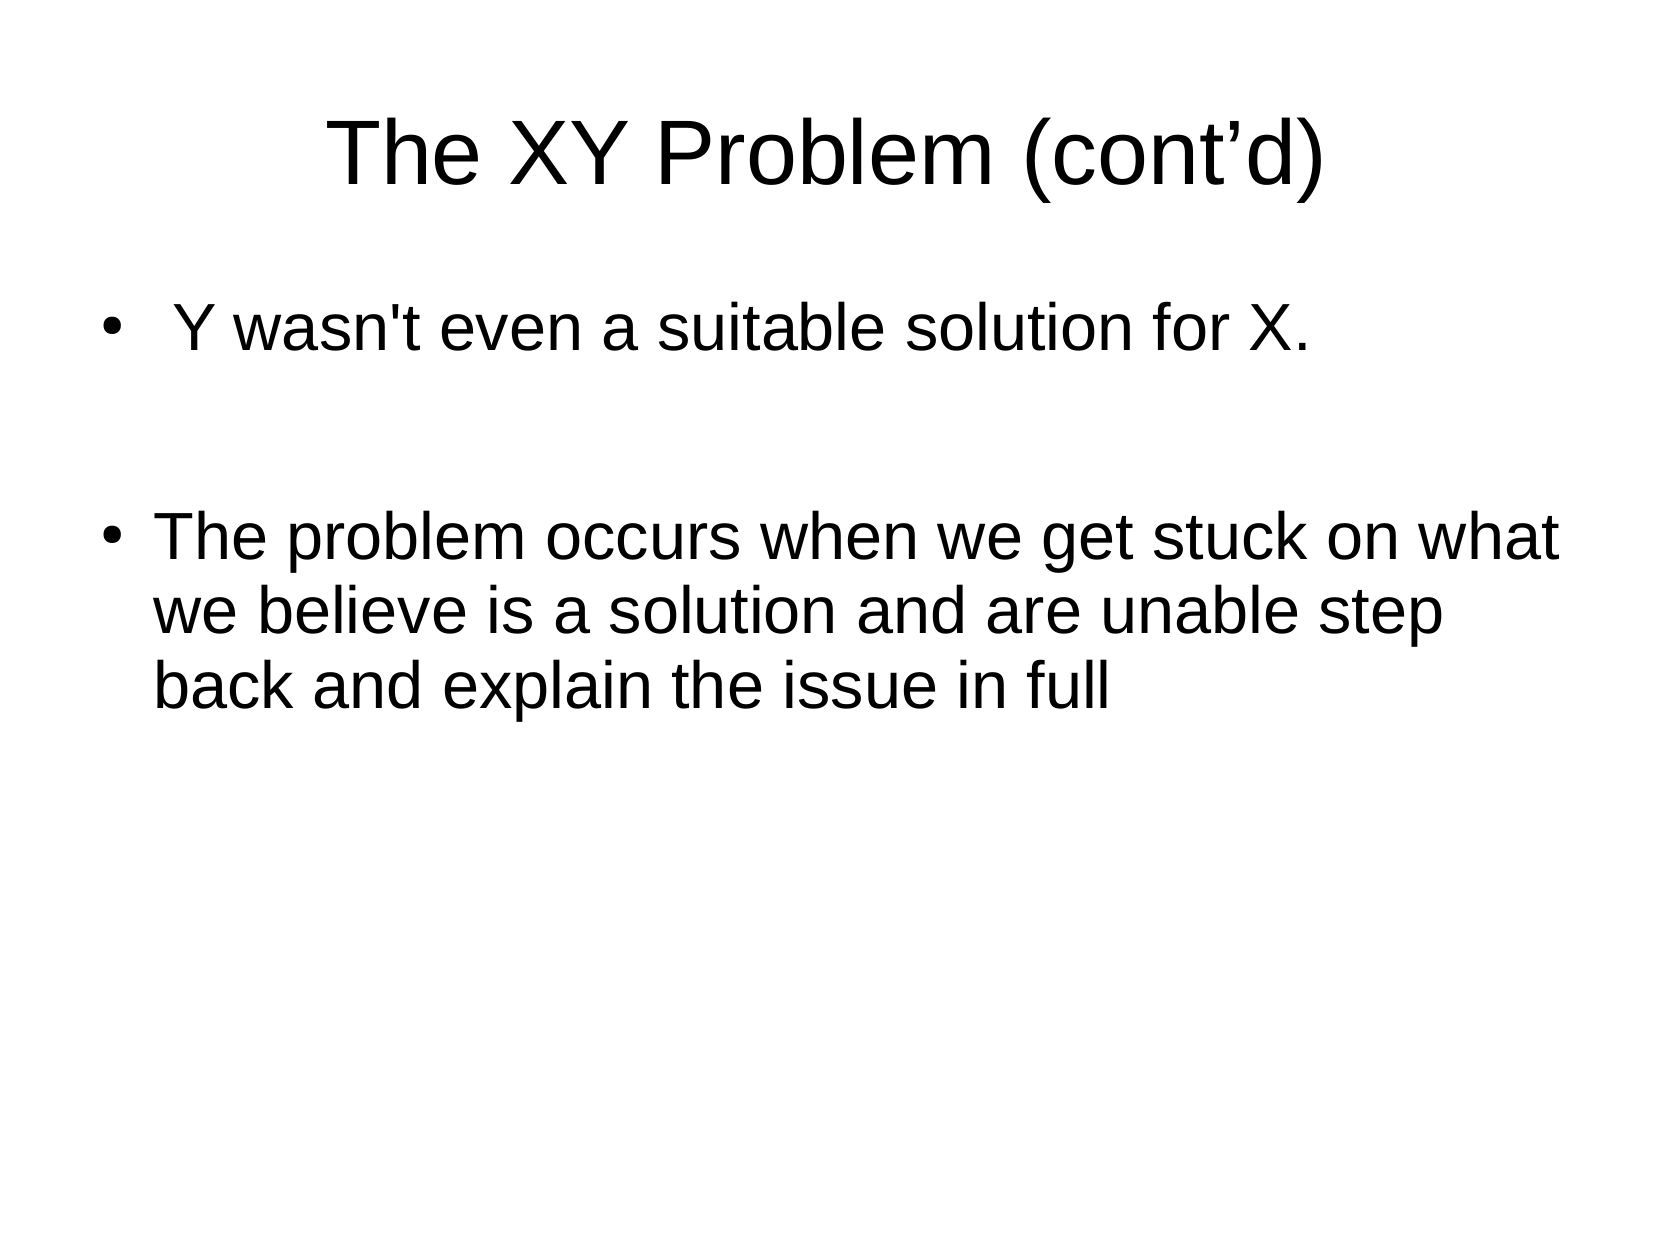

# The XY Problem (cont’d)
 Y wasn't even a suitable solution for X.
The problem occurs when we get stuck on what we believe is a solution and are unable step back and explain the issue in full